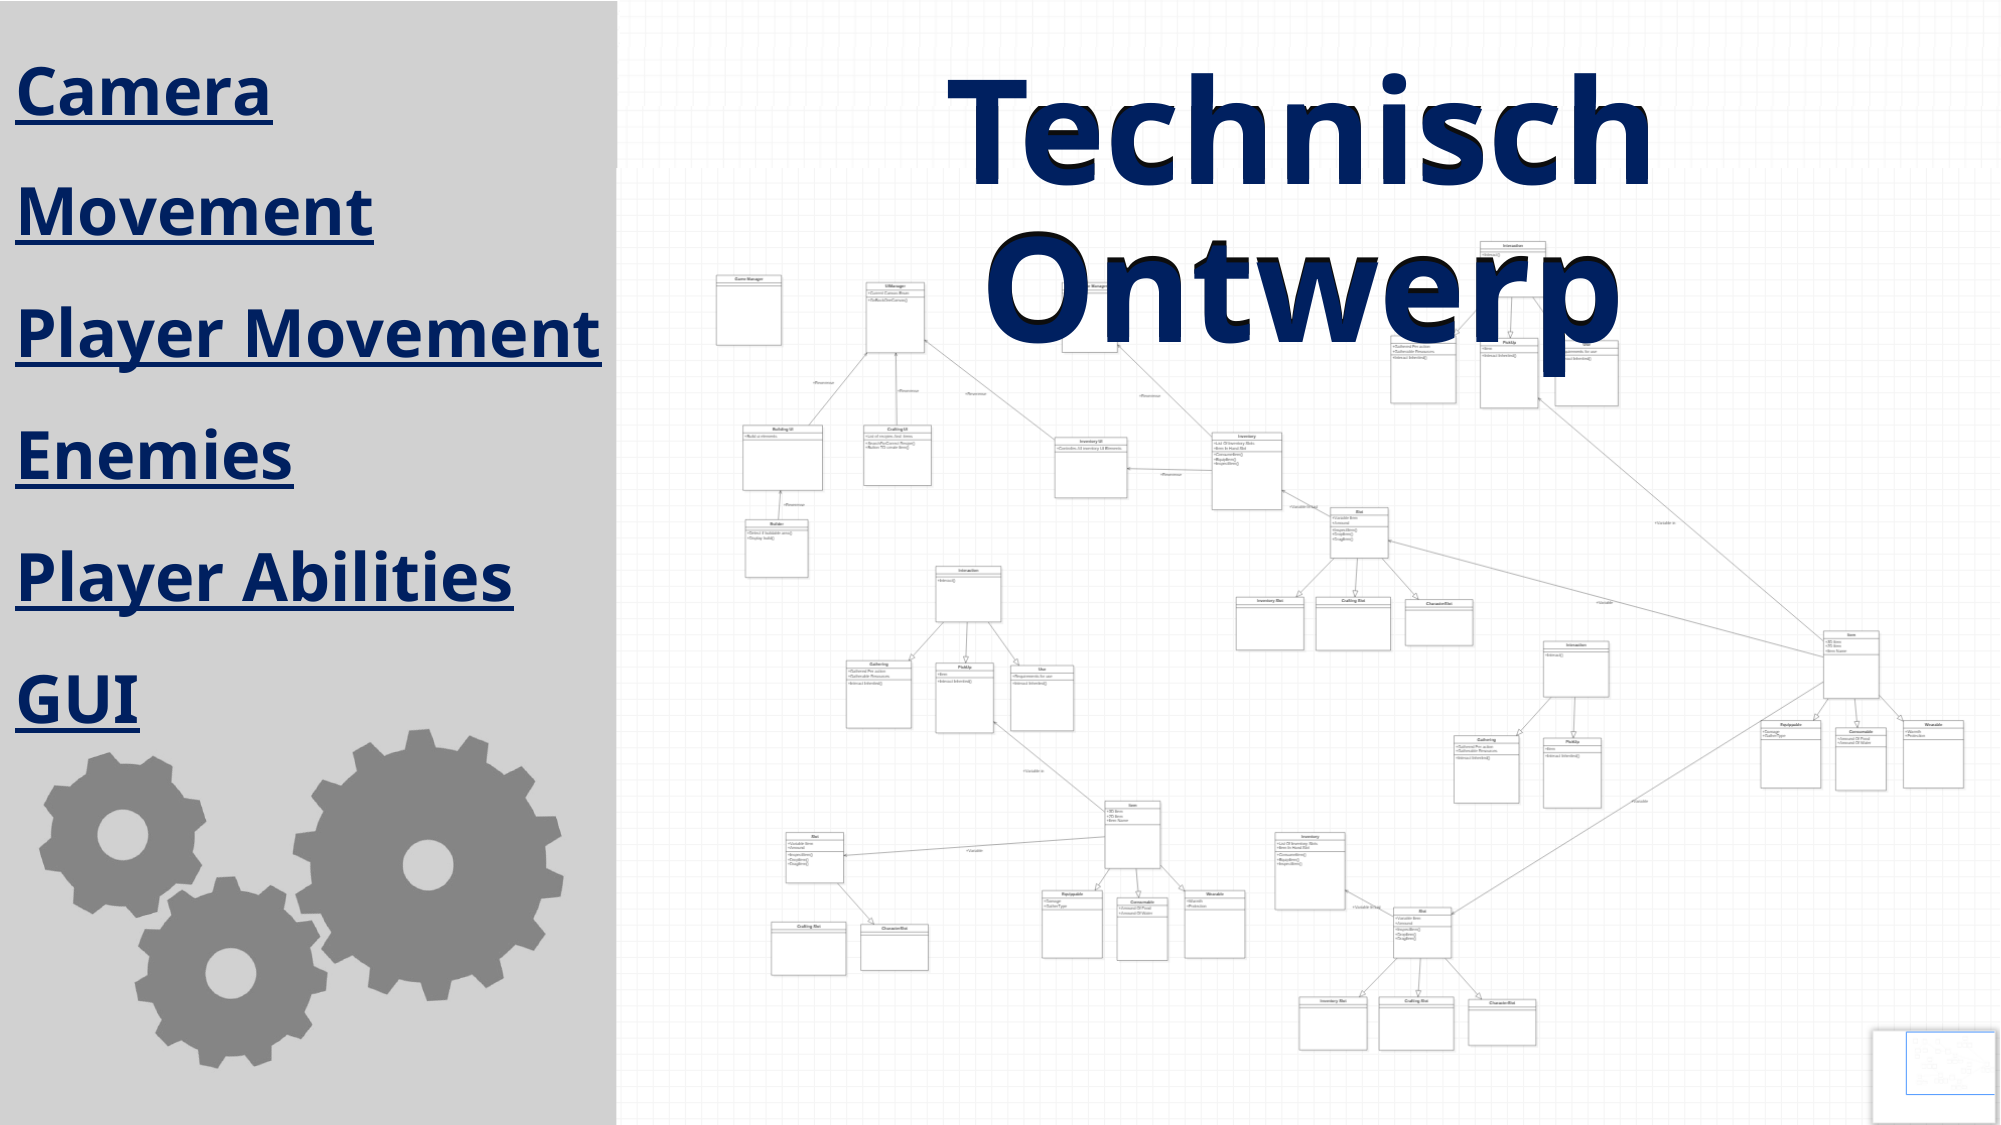

Camera Movement
Player Movement
Enemies
Player Abilities
GUI
Technisch
Ontwerp
Technisch
Ontwerp